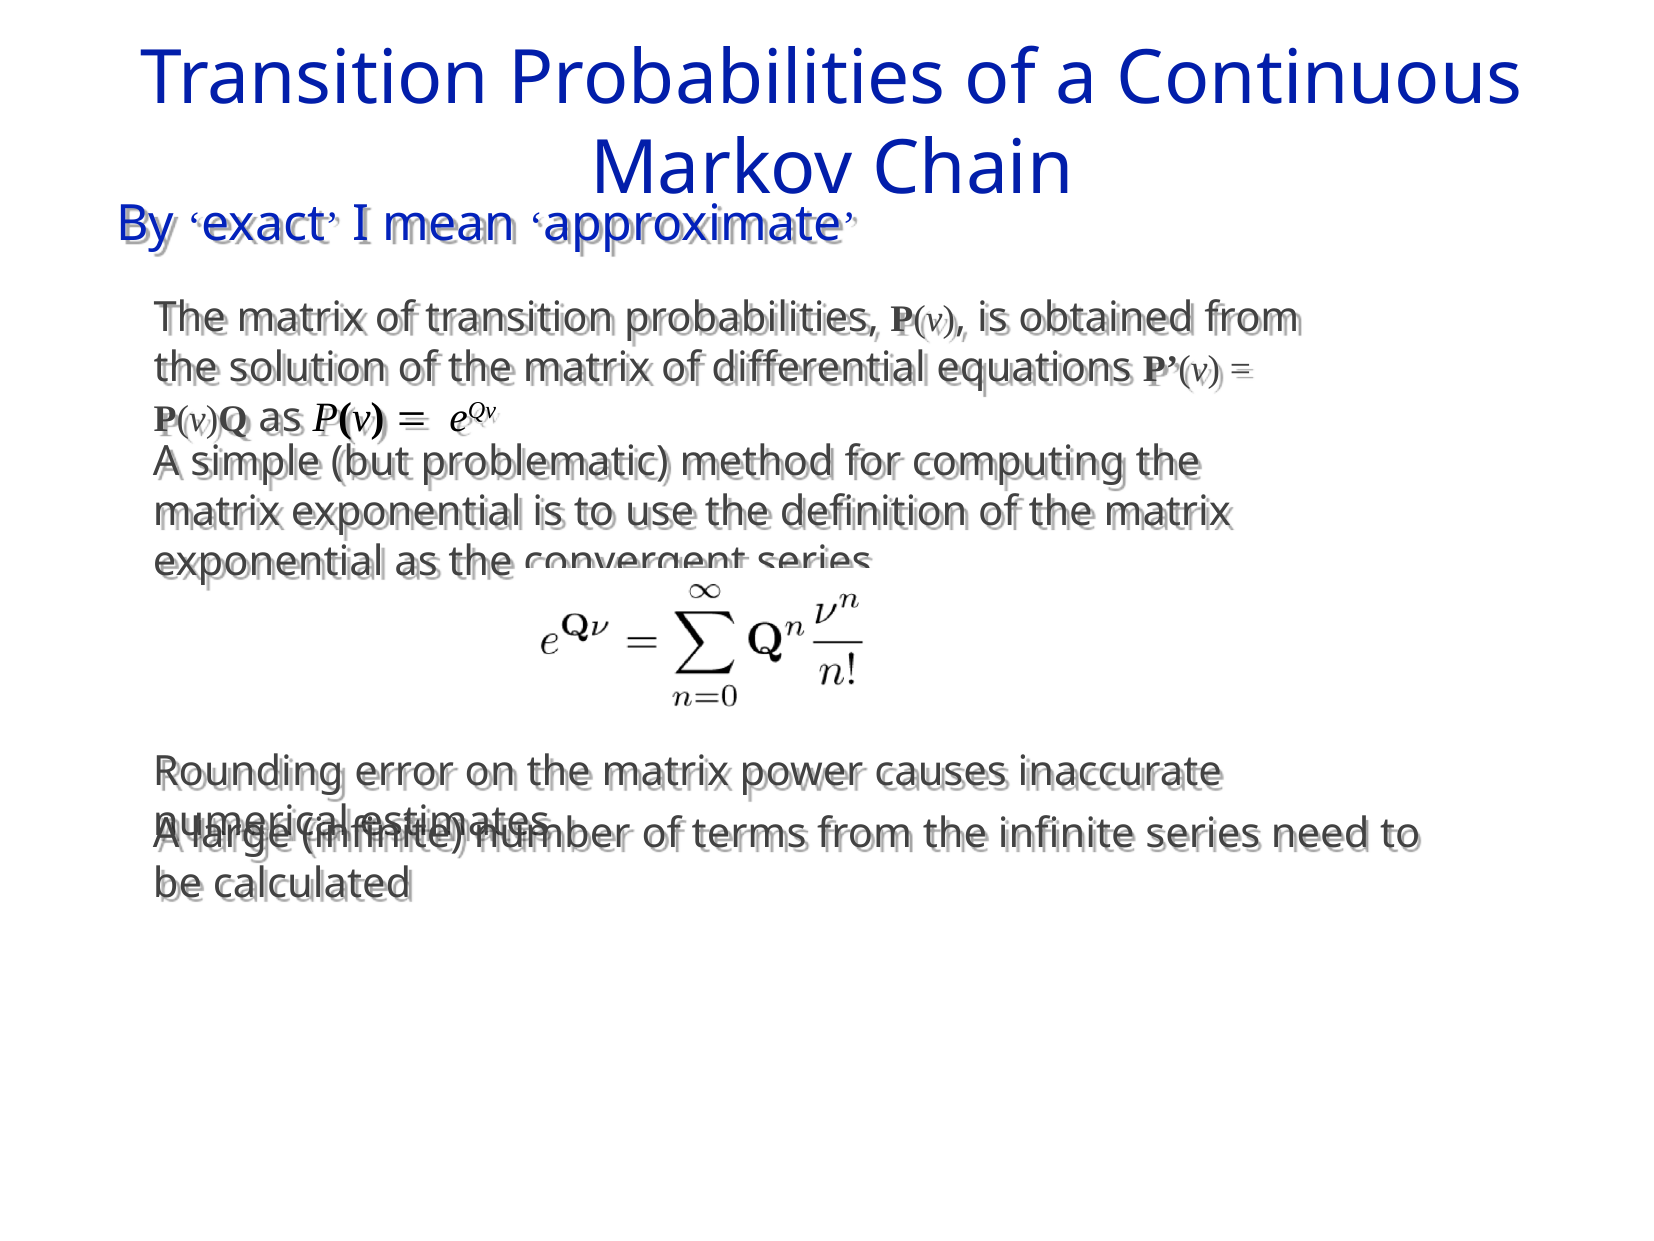

Transition Probabilities of a Continuous Markov Chain
By ‘exact’ I mean ‘approximate’
The matrix of transition probabilities, P(v), is obtained from the solution of the matrix of differential equations P’(v) = P(v)Q as P(v) = eQv
A simple (but problematic) method for computing the matrix exponential is to use the definition of the matrix exponential as the convergent series
Rounding error on the matrix power causes inaccurate numerical estimates
A large (infinite) number of terms from the infinite series need to be calculated